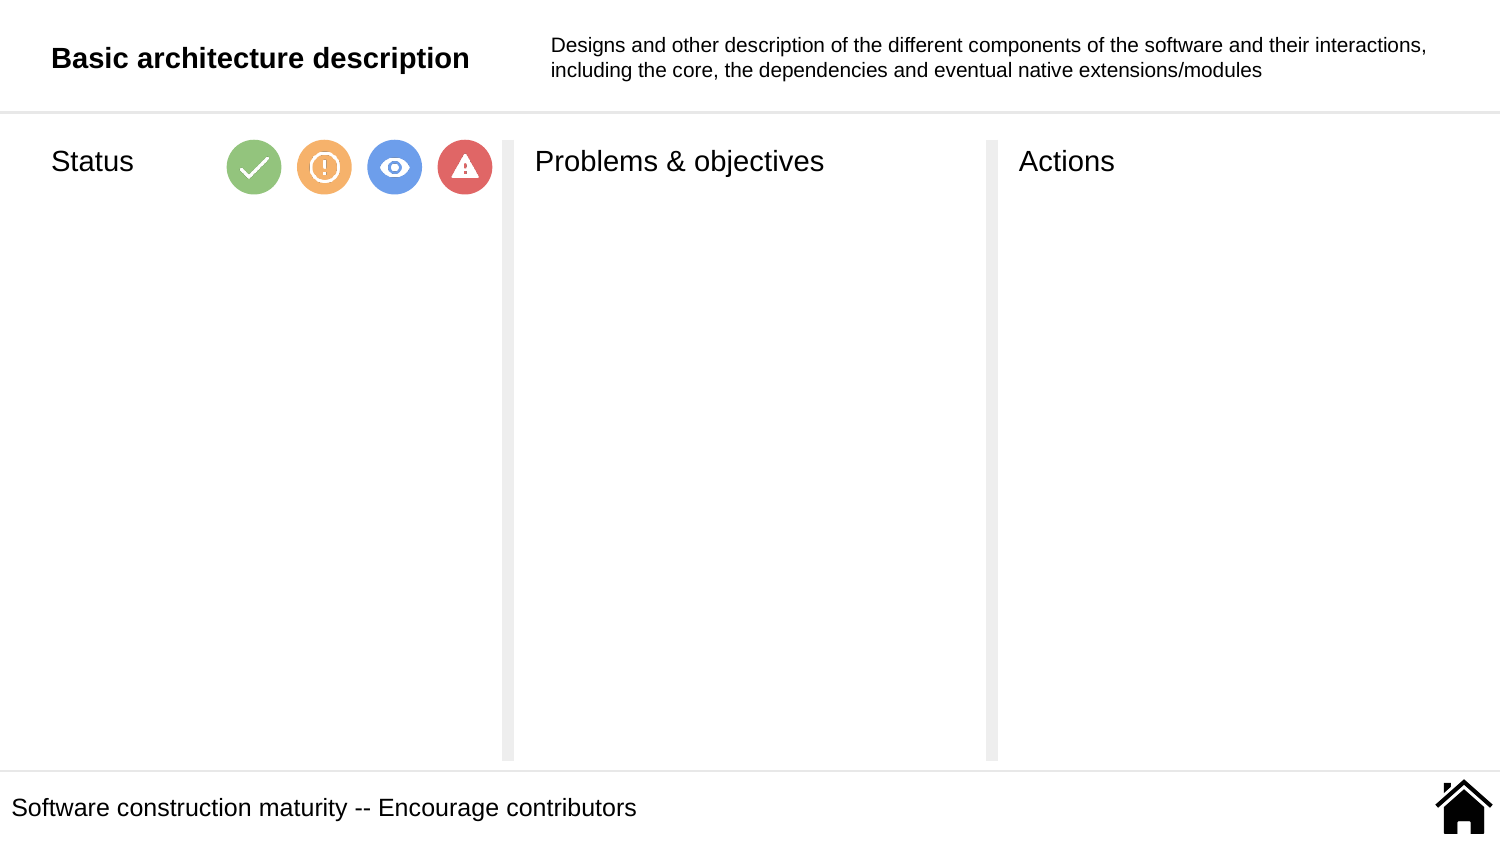

Basic architecture description
Designs and other description of the different components of the software and their interactions, including the core, the dependencies and eventual native extensions/modules
# Status
Problems & objectives
Actions
Software construction maturity -- Encourage contributors